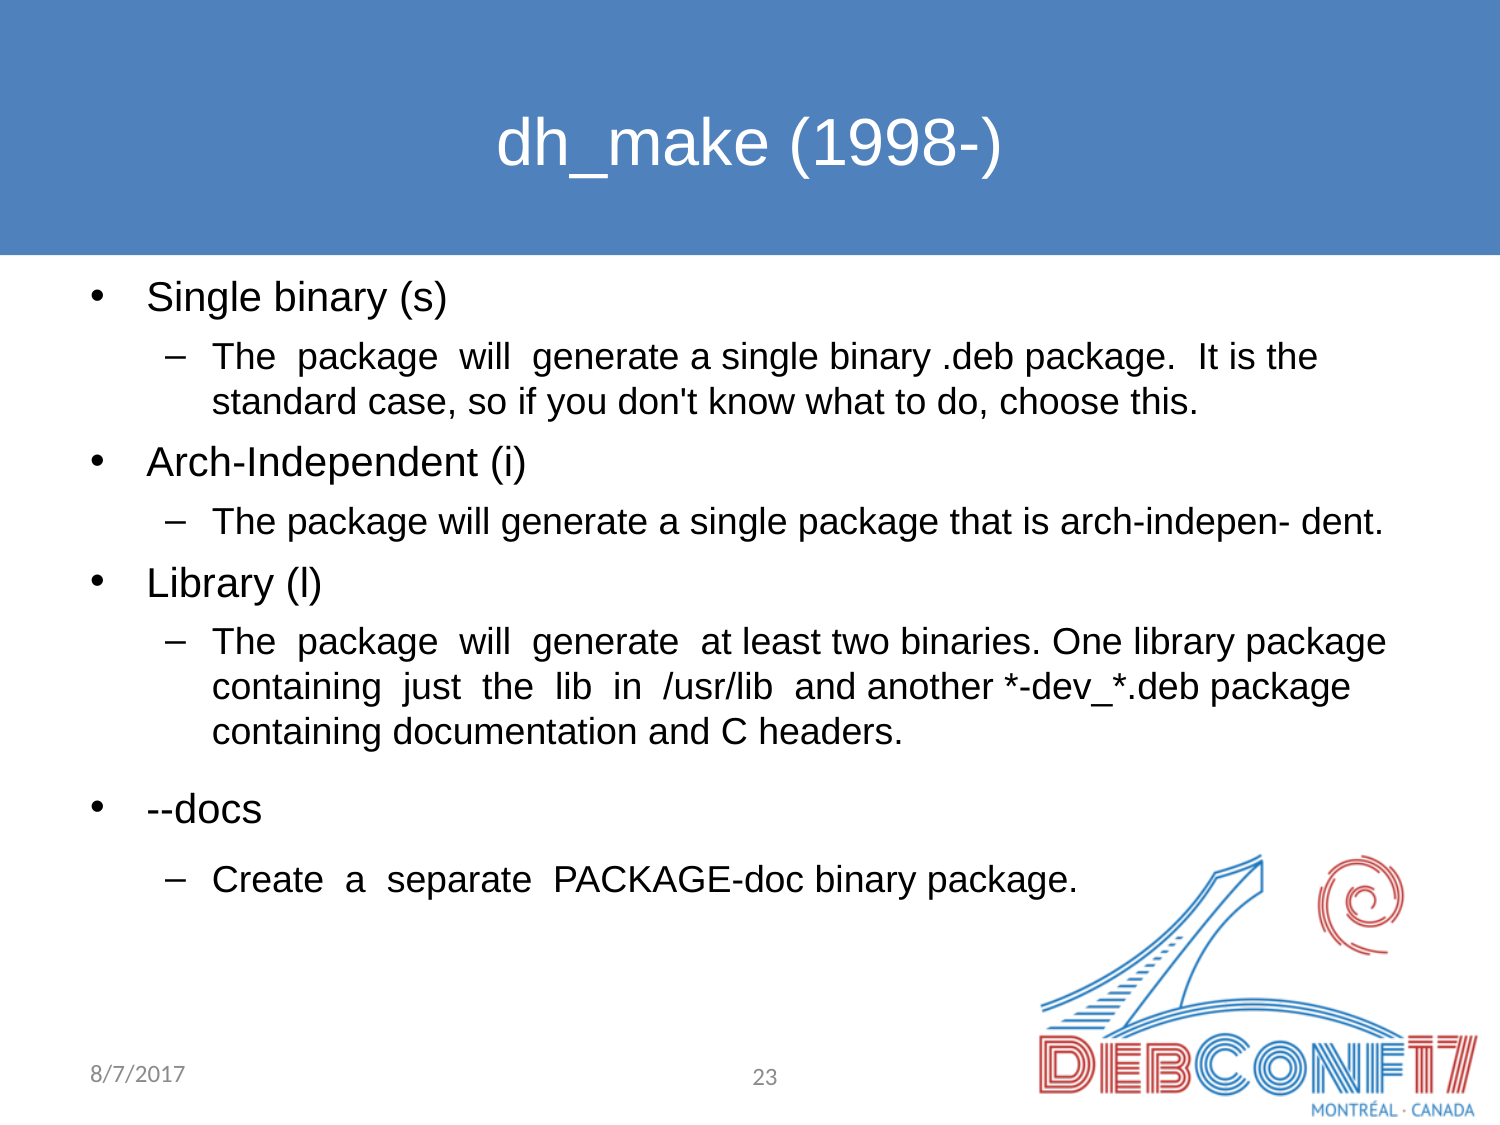

# dh_make (1998-)
Single binary (s)
The package will generate a single binary .deb package. It is the standard case, so if you don't know what to do, choose this.
Arch-Independent (i)
The package will generate a single package that is arch-indepen‐ dent.
Library (l)
The package will generate at least two binaries. One library package containing just the lib in /usr/lib and another *-dev_*.deb package containing documentation and C headers.
--docs
Create a separate PACKAGE-doc binary package.
8/7/2017